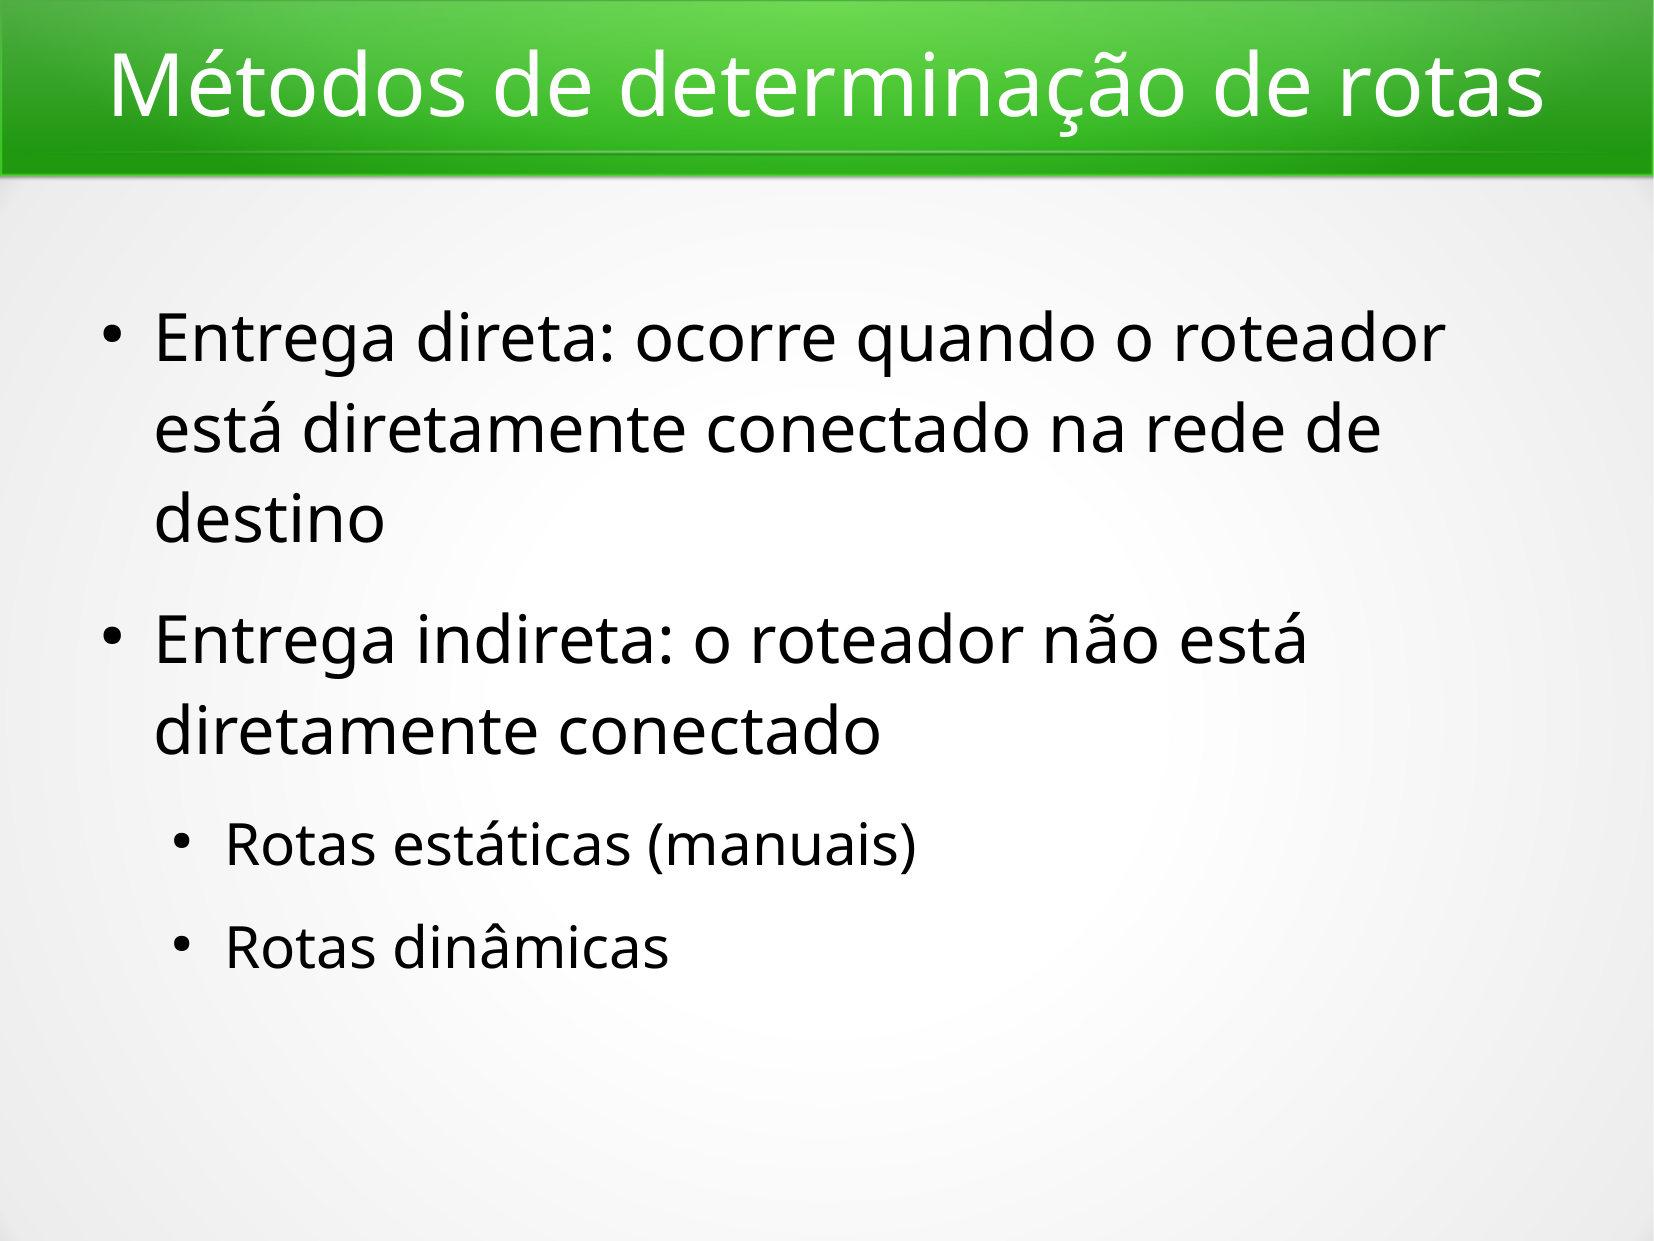

# Métodos de determinação de rotas
Entrega direta: ocorre quando o roteador está diretamente conectado na rede de destino
Entrega indireta: o roteador não está diretamente conectado
Rotas estáticas (manuais)
Rotas dinâmicas